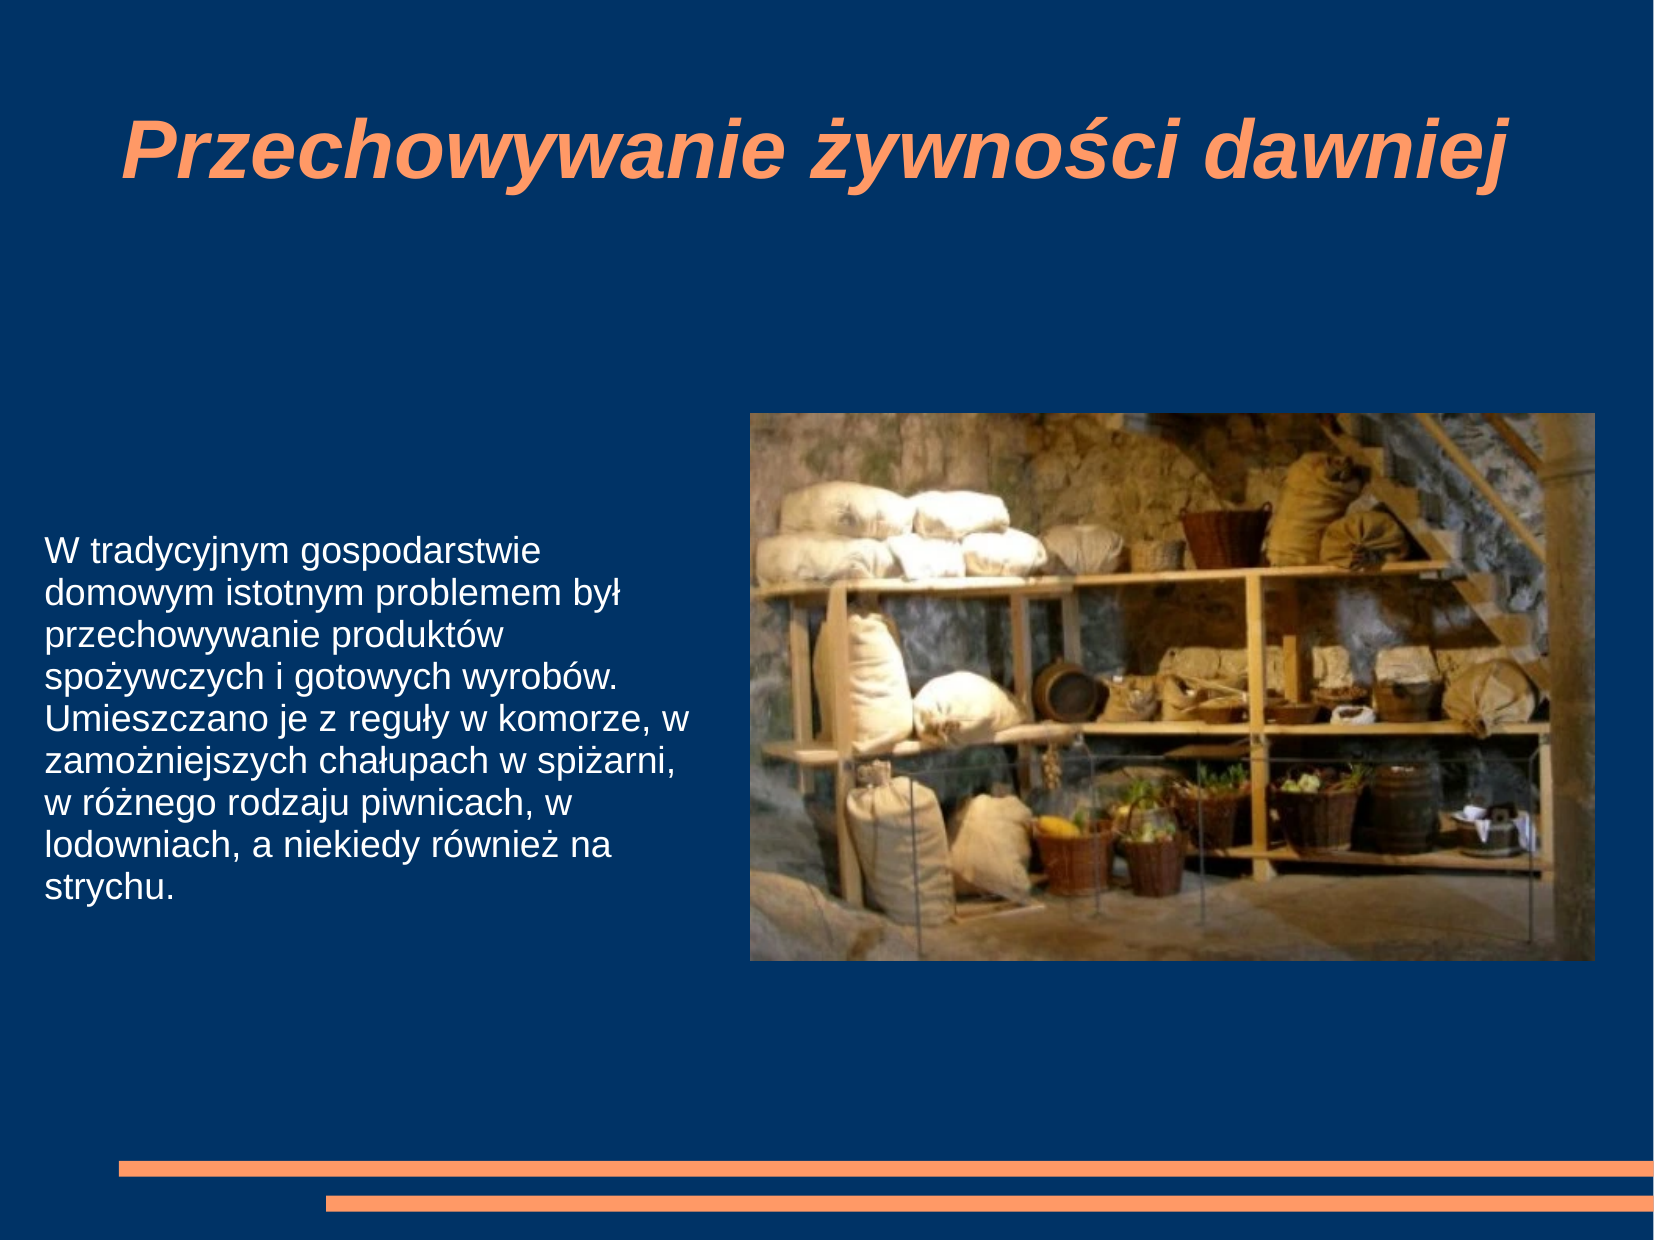

# Przechowywanie żywności dawniej
W tradycyjnym gospodarstwie domowym istotnym problemem był przechowywanie produktów spożywczych i gotowych wyrobów. Umieszczano je z reguły w komorze, w zamożniejszych chałupach w spiżarni, w różnego rodzaju piwnicach, w lodowniach, a niekiedy również na strychu.